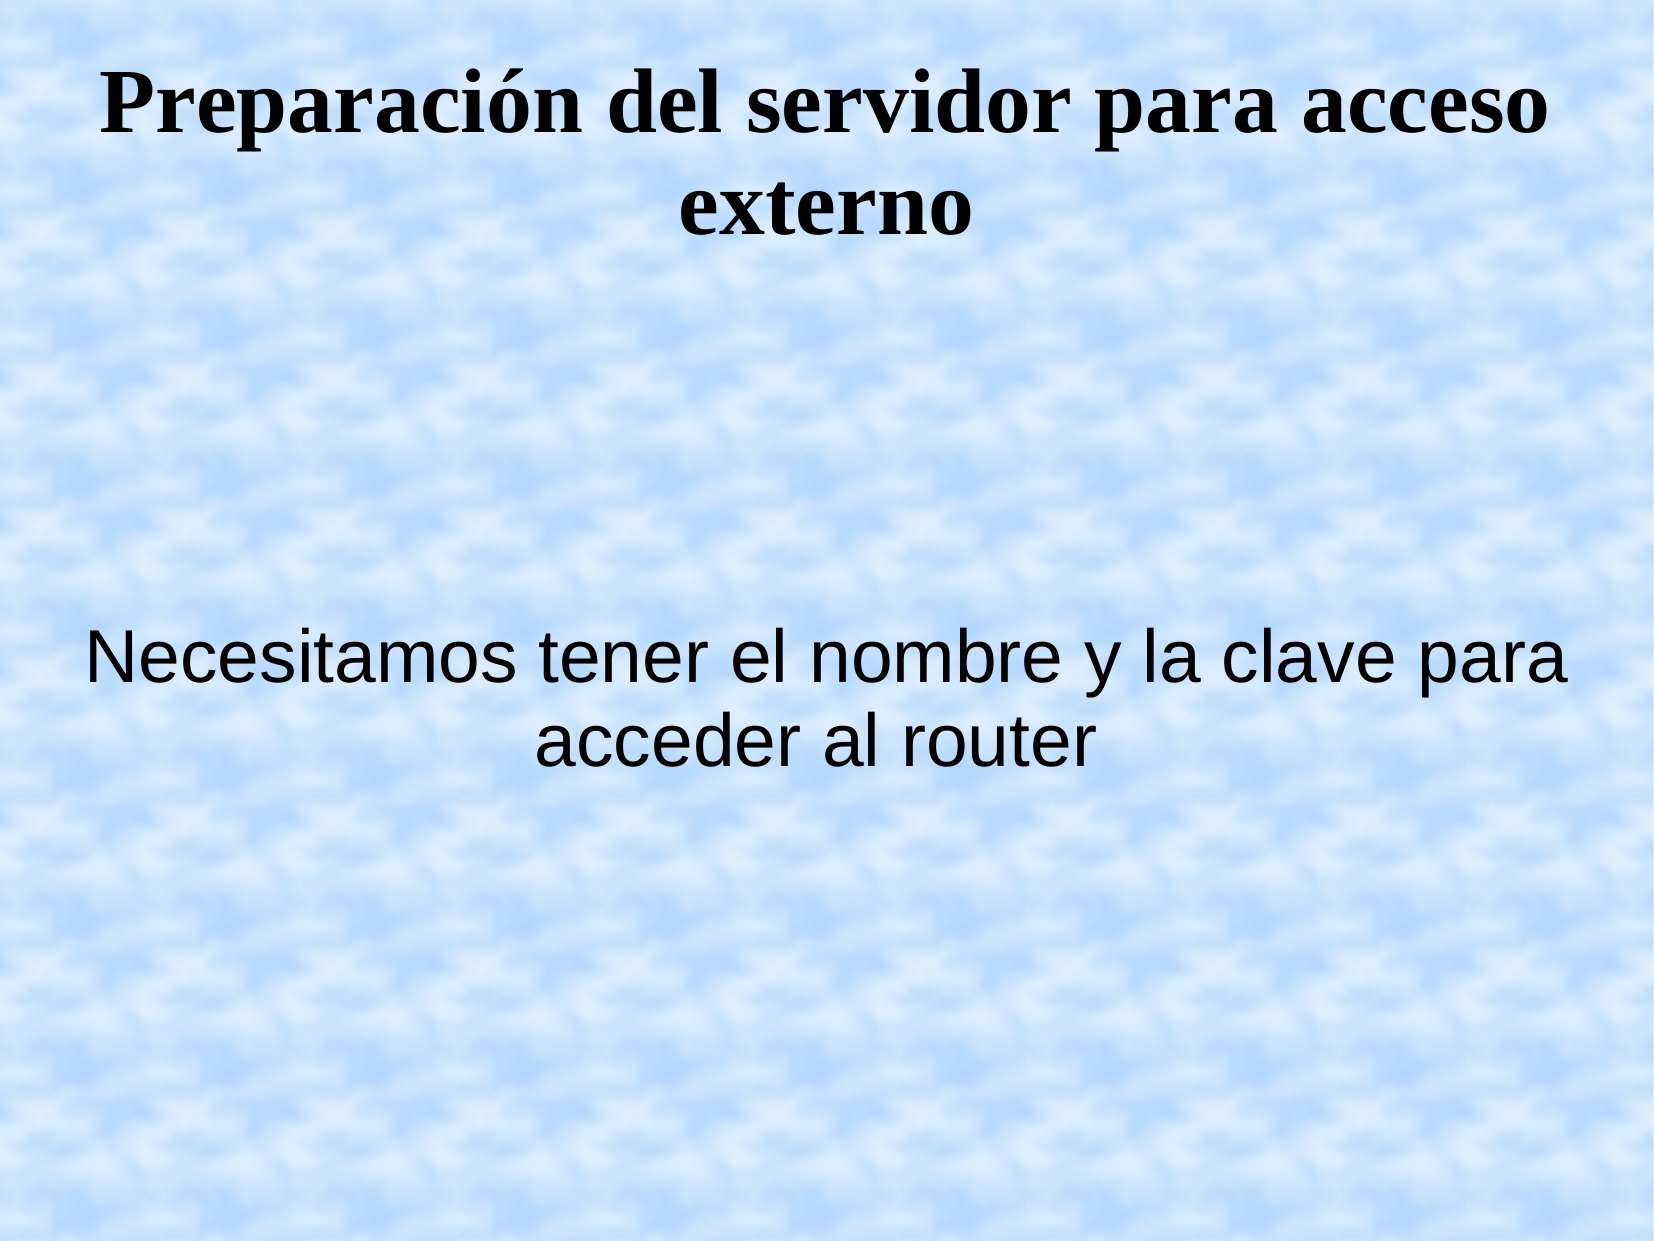

# Preparación del servidor para acceso externo
Necesitamos tener el nombre y la clave para acceder al router